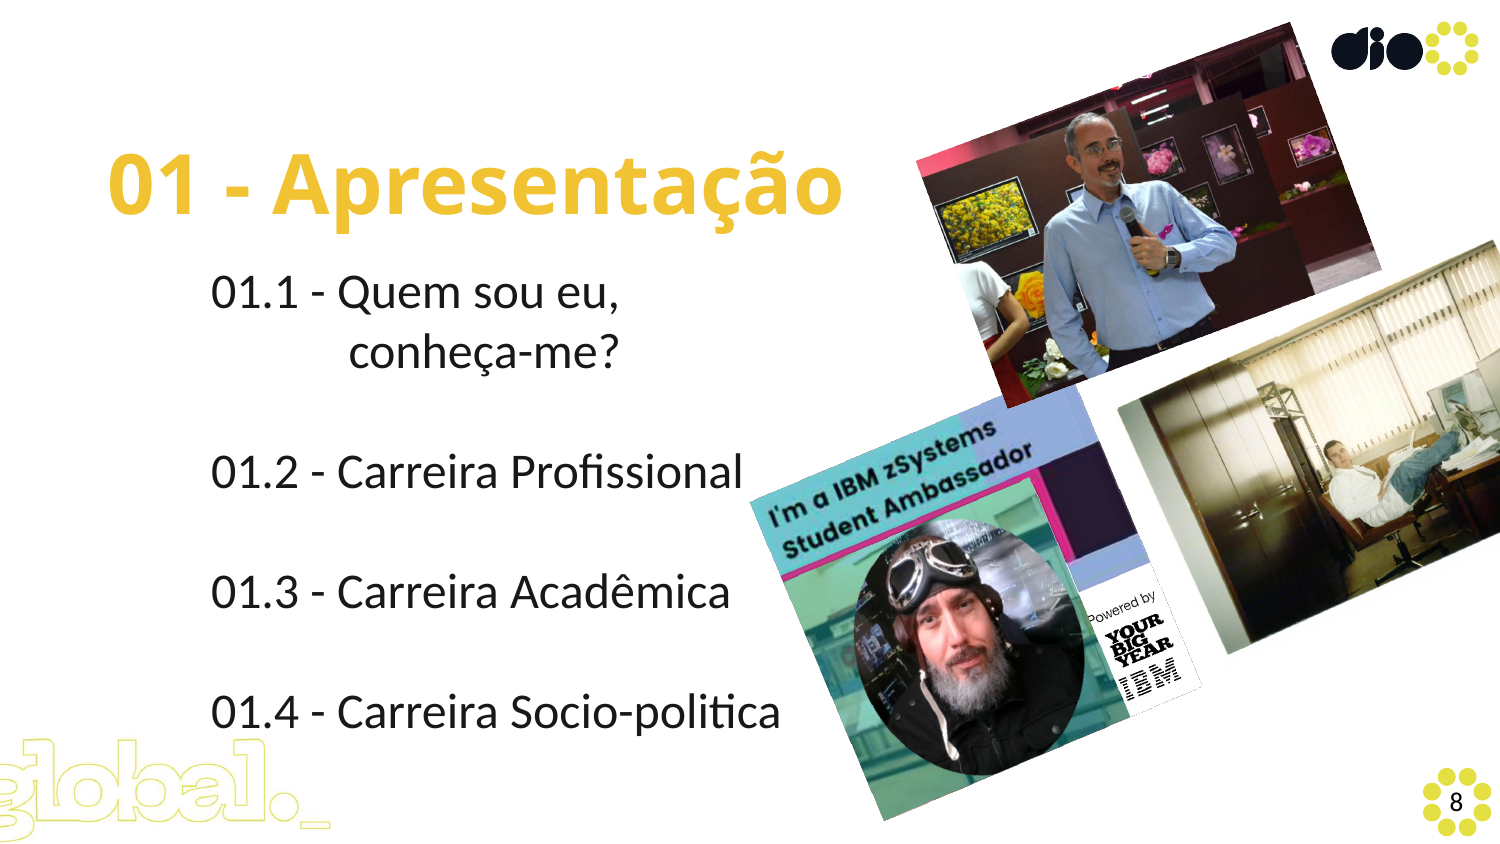

01 - Apresentação
01.1 - Quem sou eu,
conheça-me?
01.2 - Carreira Profissional
01.3 - Carreira Acadêmica
01.4 - Carreira Socio-politica